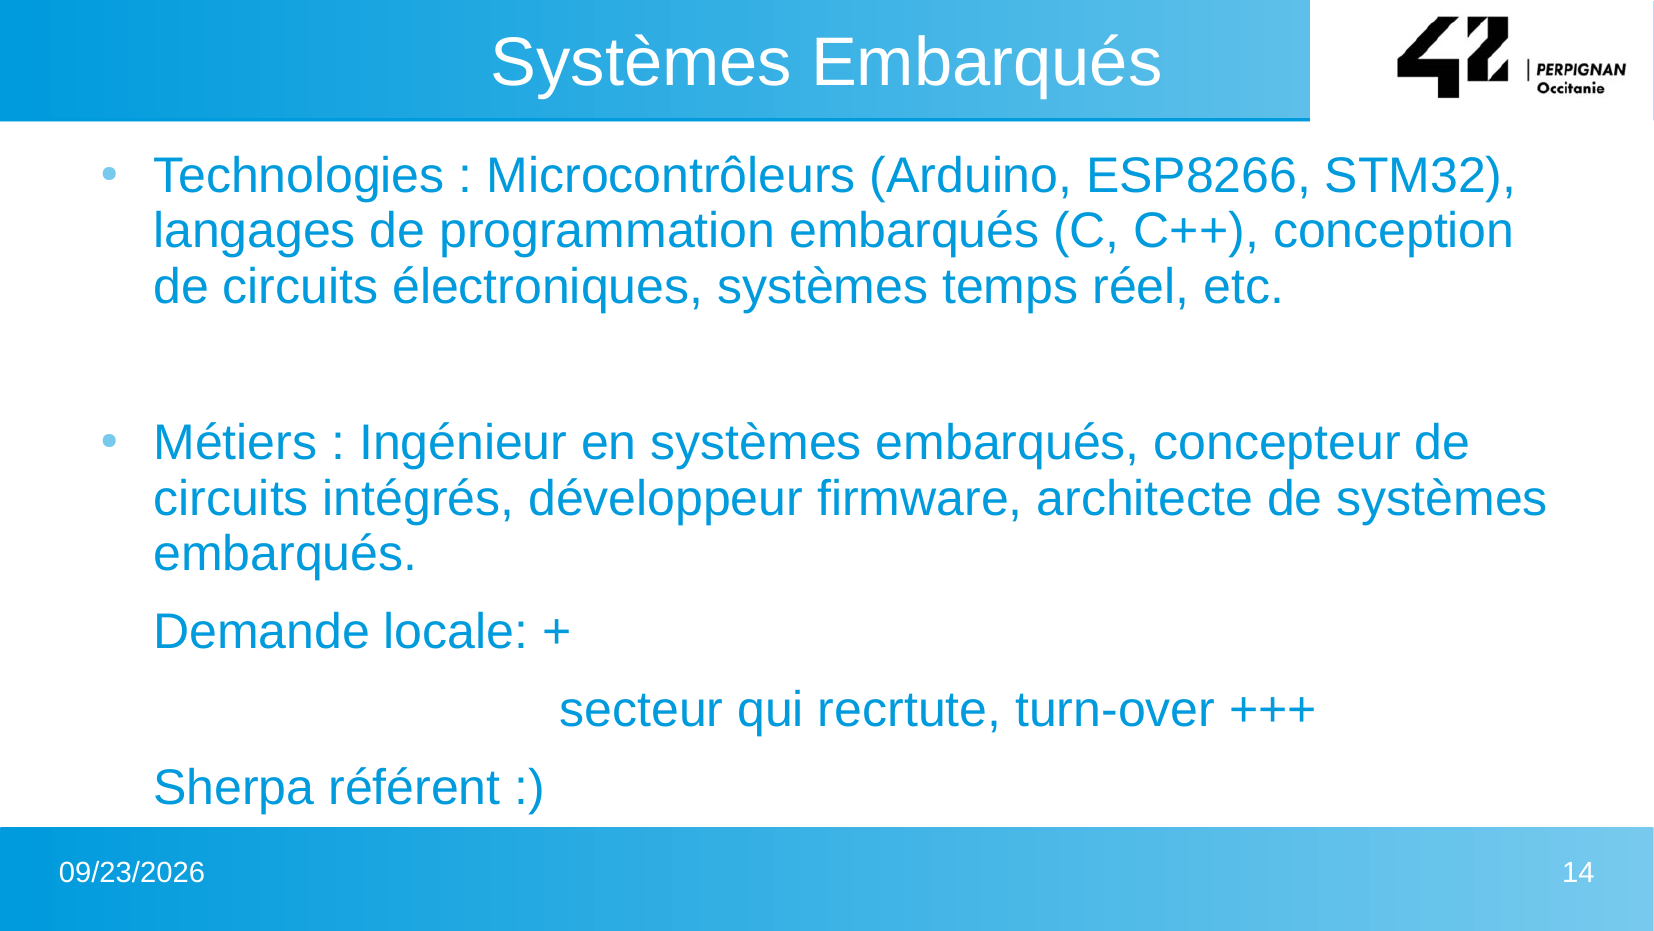

# Systèmes Embarqués
Technologies : Microcontrôleurs (Arduino, ESP8266, STM32), langages de programmation embarqués (C, C++), conception de circuits électroniques, systèmes temps réel, etc.
Métiers : Ingénieur en systèmes embarqués, concepteur de circuits intégrés, développeur firmware, architecte de systèmes embarqués.
Demande locale: +
 secteur qui recrtute, turn-over +++
Sherpa référent :)
14